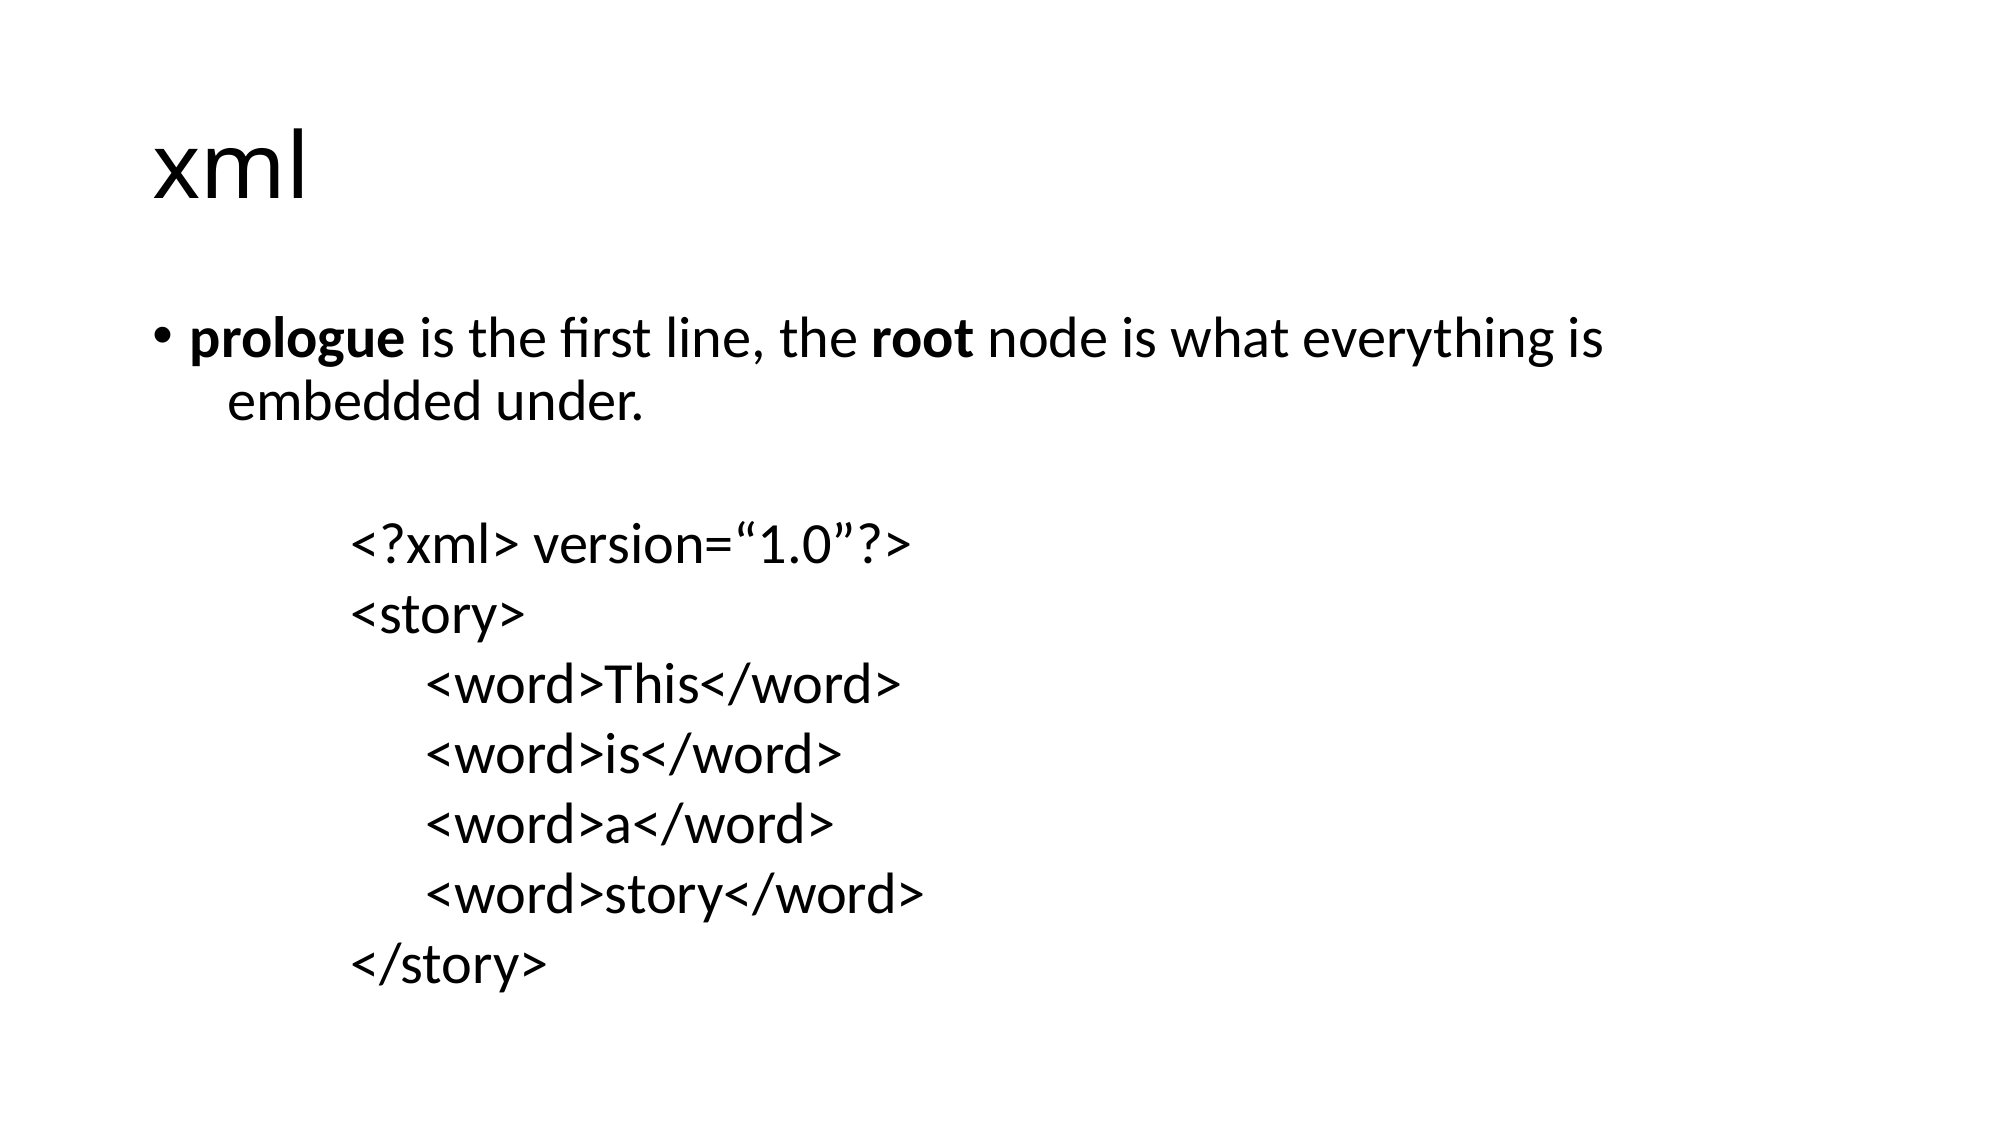

# xml
prologue is the first line, the root node is what everything is embedded under.
<?xml> version=“1.0”?>
<story>
	<word>This</word>
	<word>is</word>
	<word>a</word>
	<word>story</word>
</story>